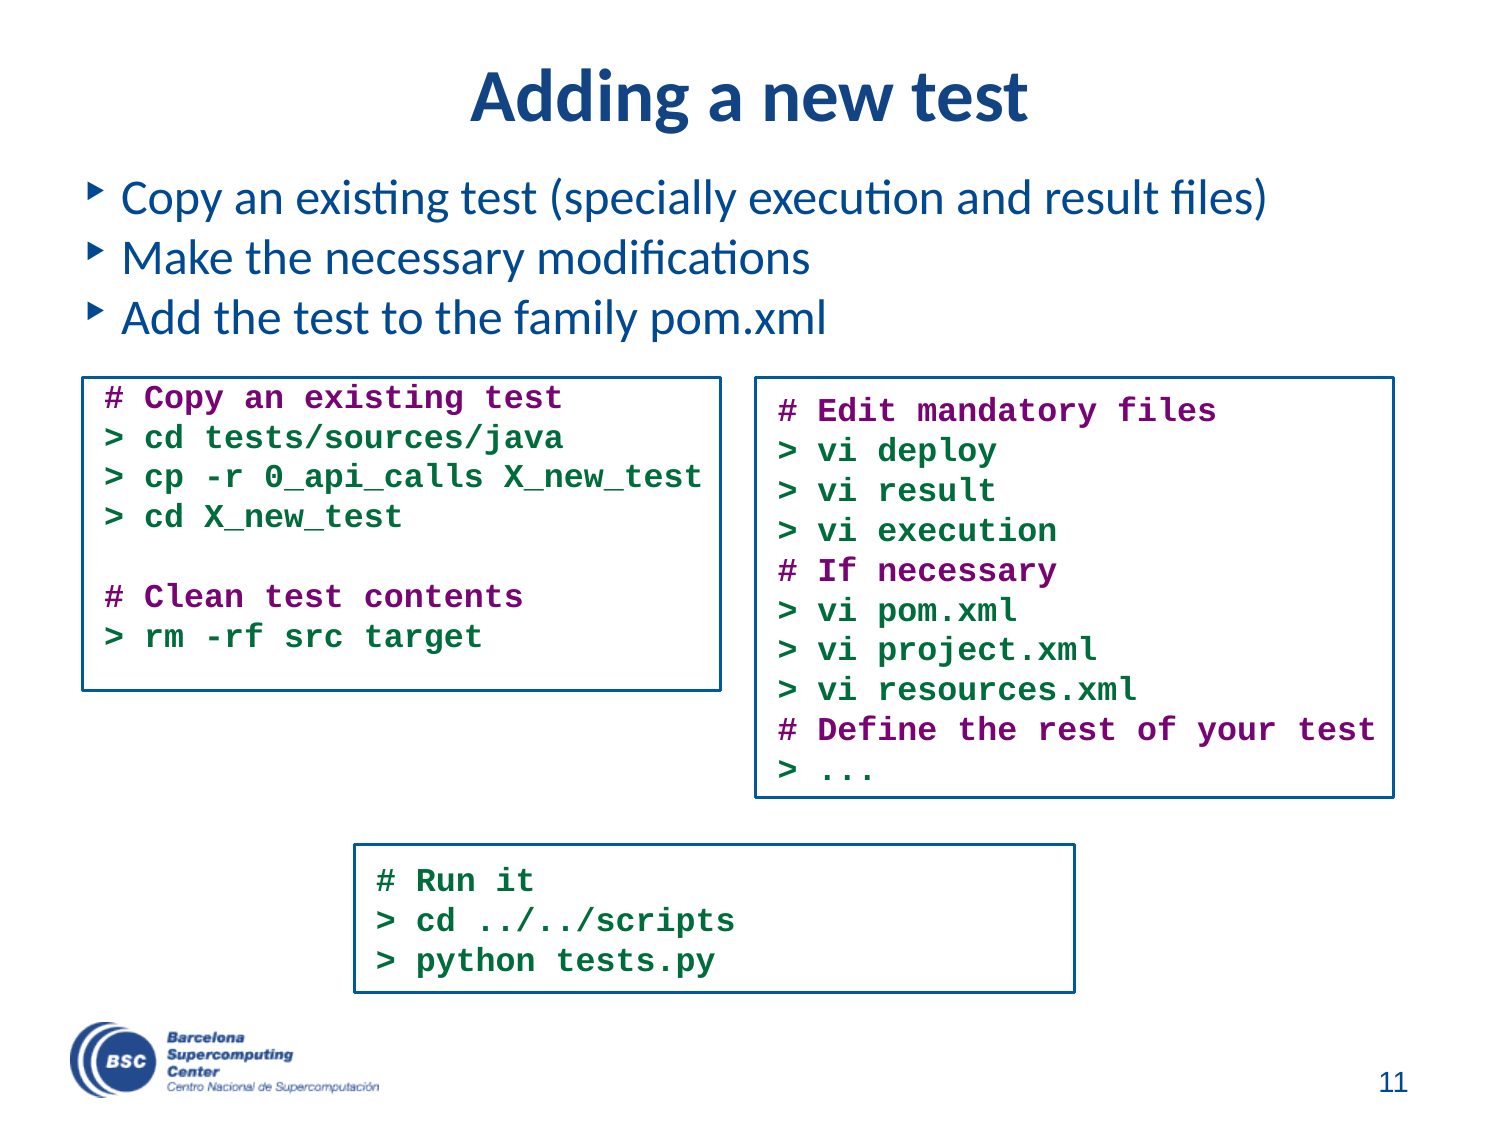

Adding a new test
Copy an existing test (specially execution and result files)
Make the necessary modifications
Add the test to the family pom.xml
 # Copy an existing test
 > cd tests/sources/java
 > cp -r 0_api_calls X_new_test
 > cd X_new_test
 # Clean test contents
 > rm -rf src target
 # Edit mandatory files
 > vi deploy
 > vi result
 > vi execution
 # If necessary
 > vi pom.xml
 > vi project.xml
 > vi resources.xml
 # Define the rest of your test
 > ...
 # Run it
 > cd ../../scripts
 > python tests.py